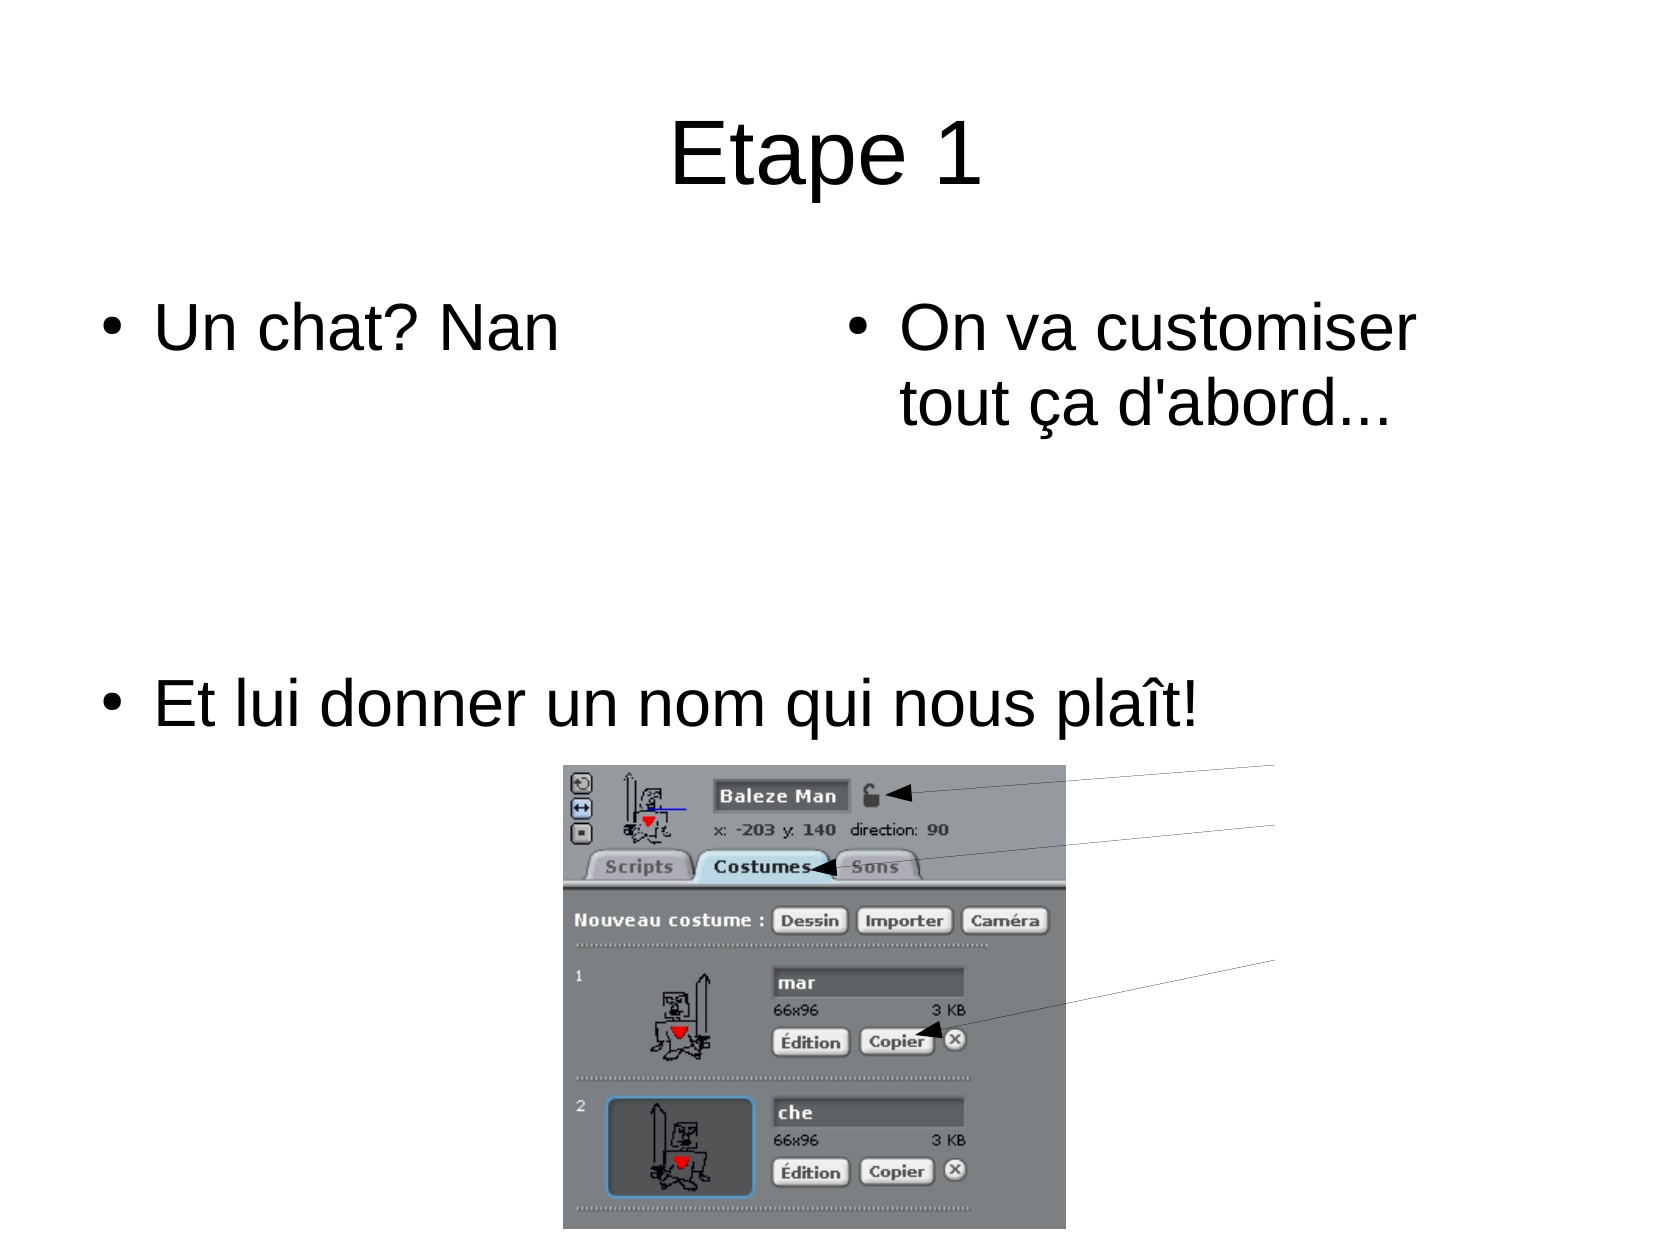

# Etape 1
Un chat? Nan
On va customiser tout ça d'abord...
Et lui donner un nom qui nous plaît!